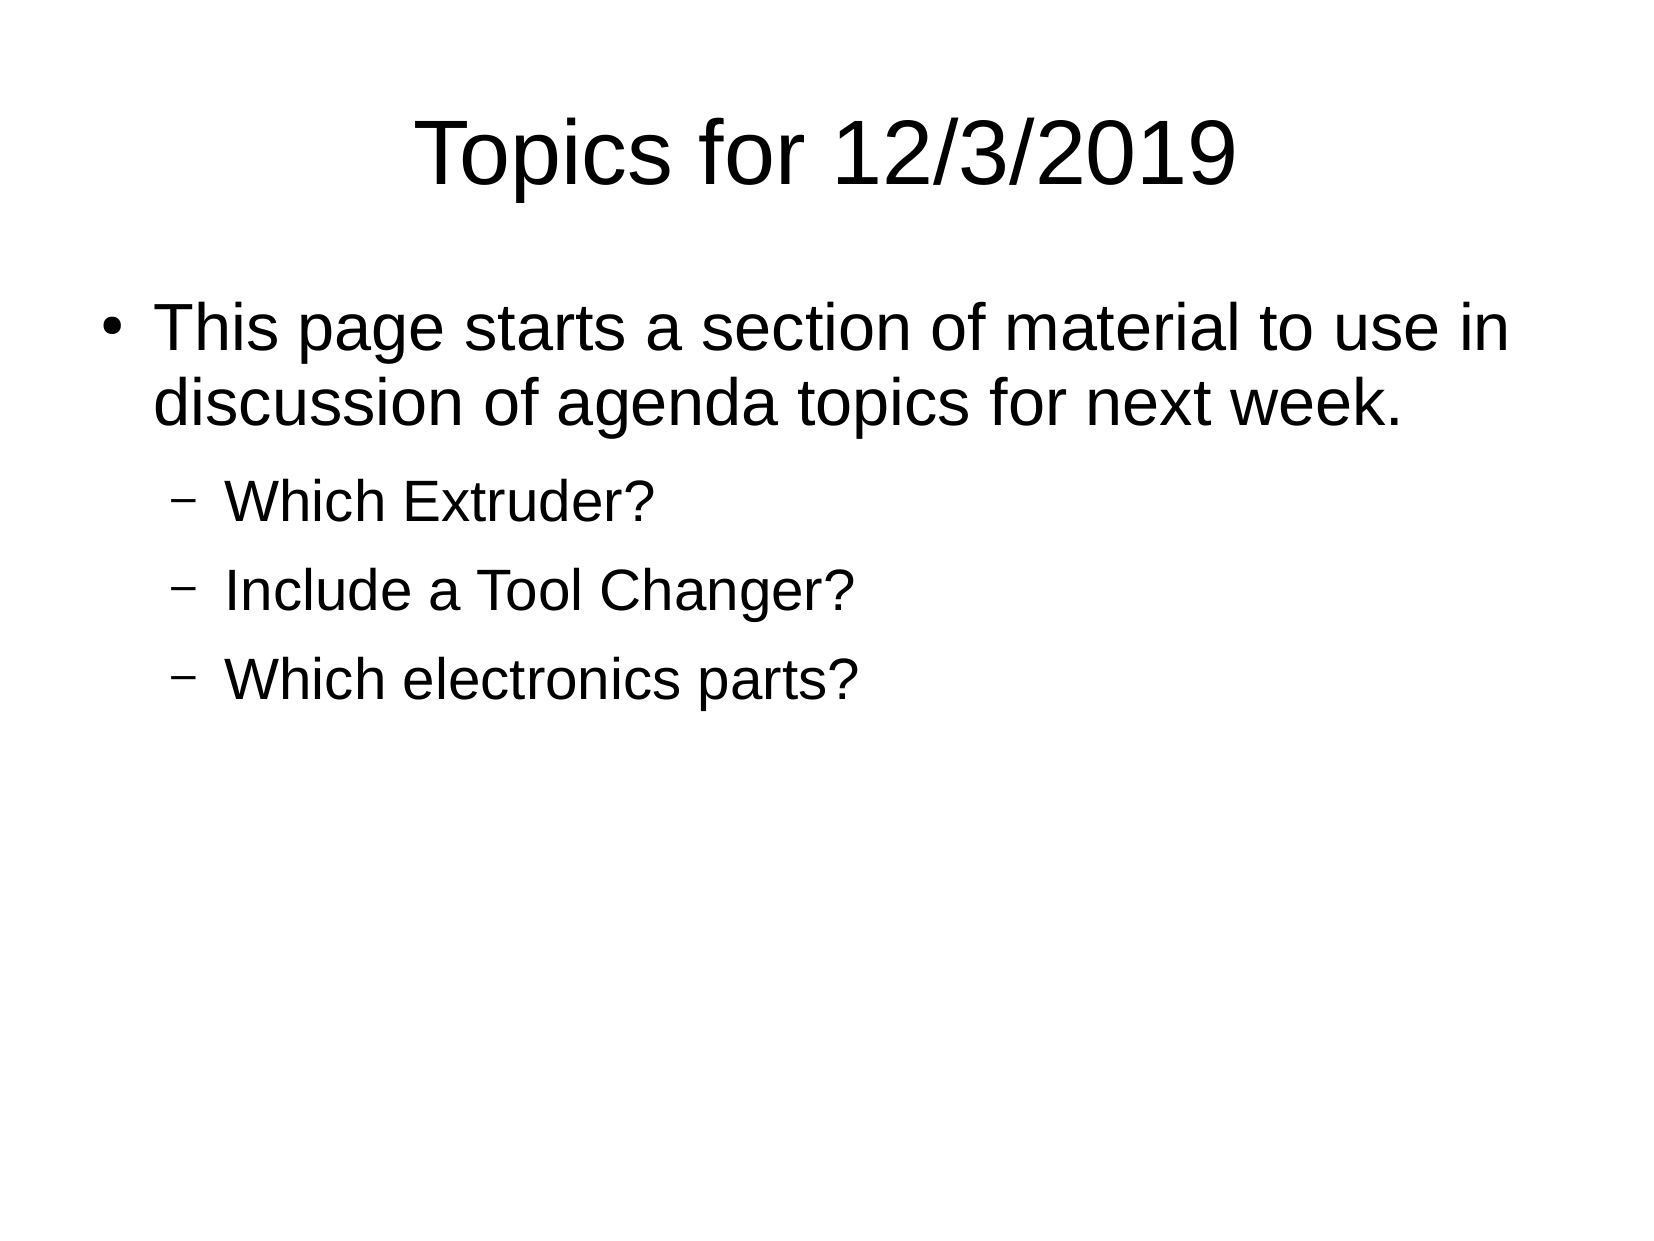

# Topics for 12/3/2019
This page starts a section of material to use in discussion of agenda topics for next week.
Which Extruder?
Include a Tool Changer?
Which electronics parts?